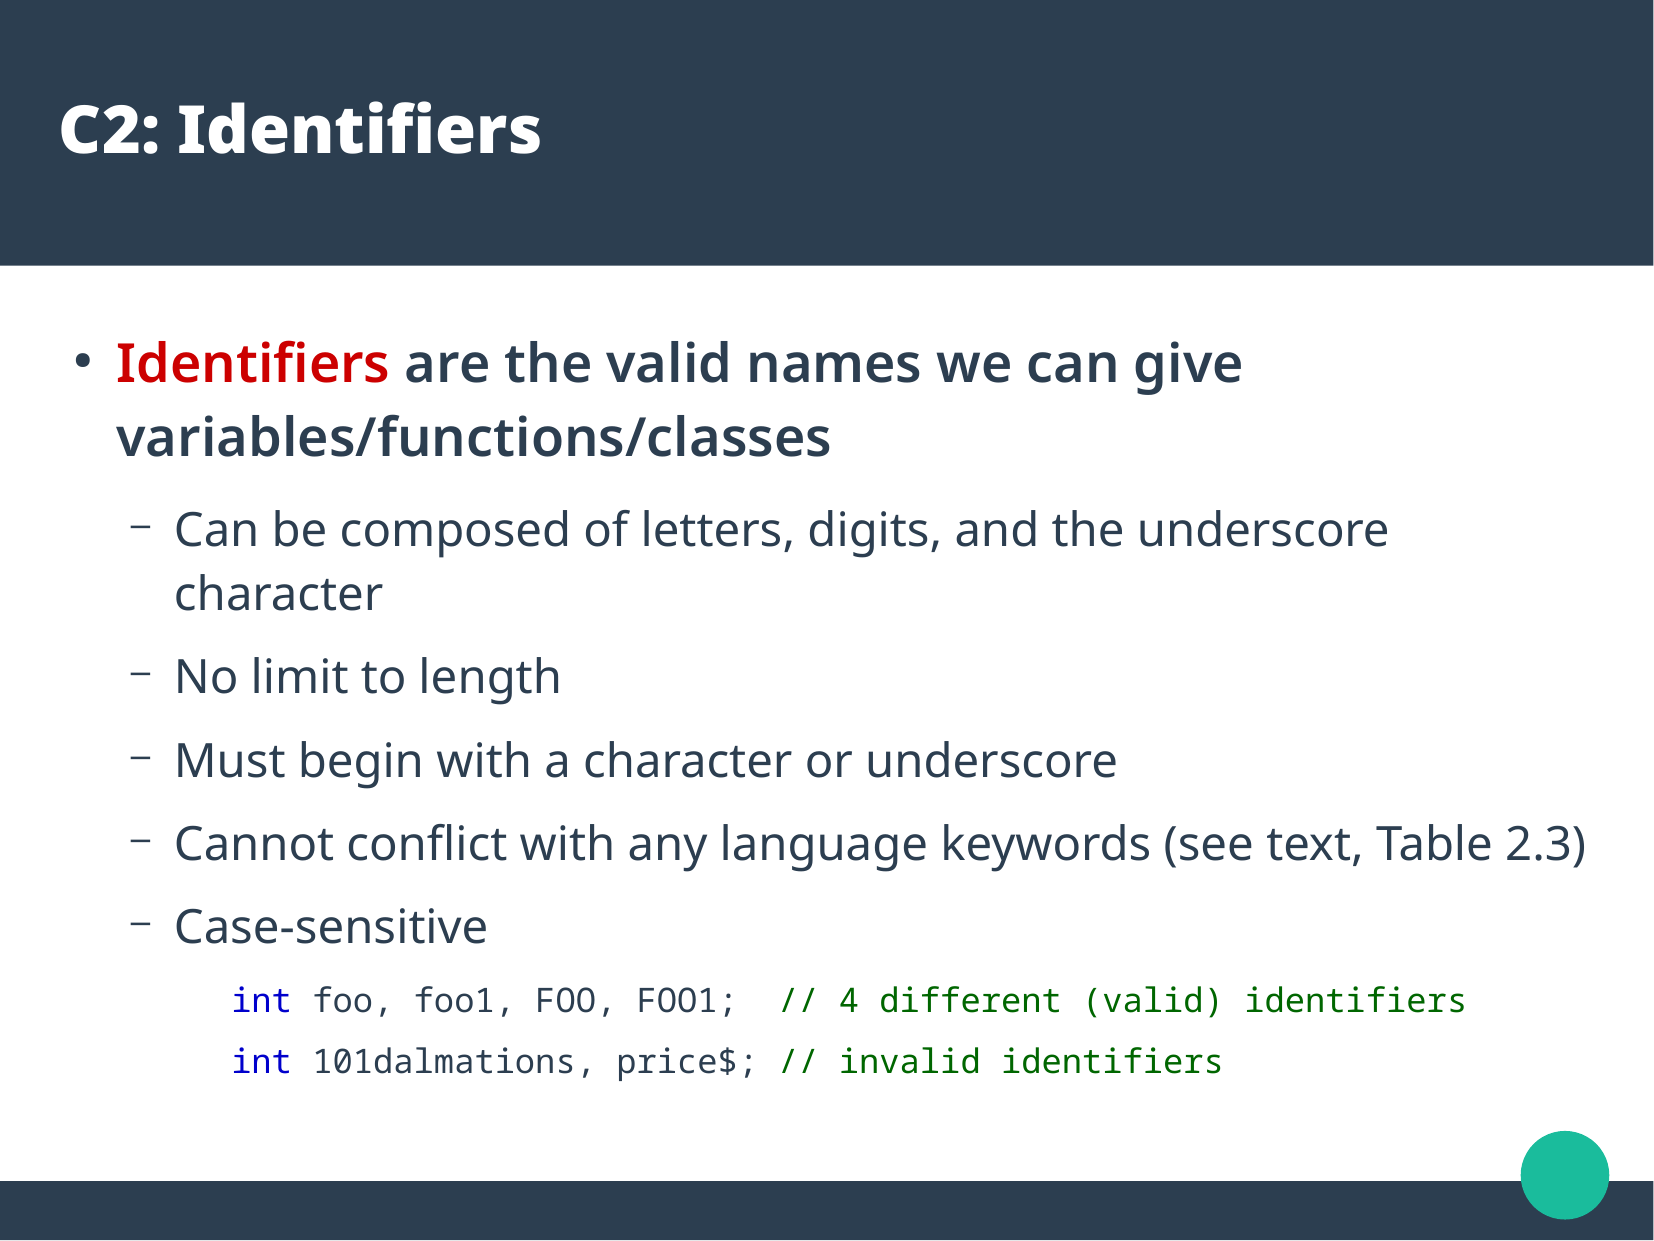

# C2: Identifiers
Identifiers are the valid names we can give variables/functions/classes
Can be composed of letters, digits, and the underscore character
No limit to length
Must begin with a character or underscore
Cannot conflict with any language keywords (see text, Table 2.3)
Case-sensitive
int foo, foo1, FOO, FOO1; // 4 different (valid) identifiers
int 101dalmations, price$; // invalid identifiers